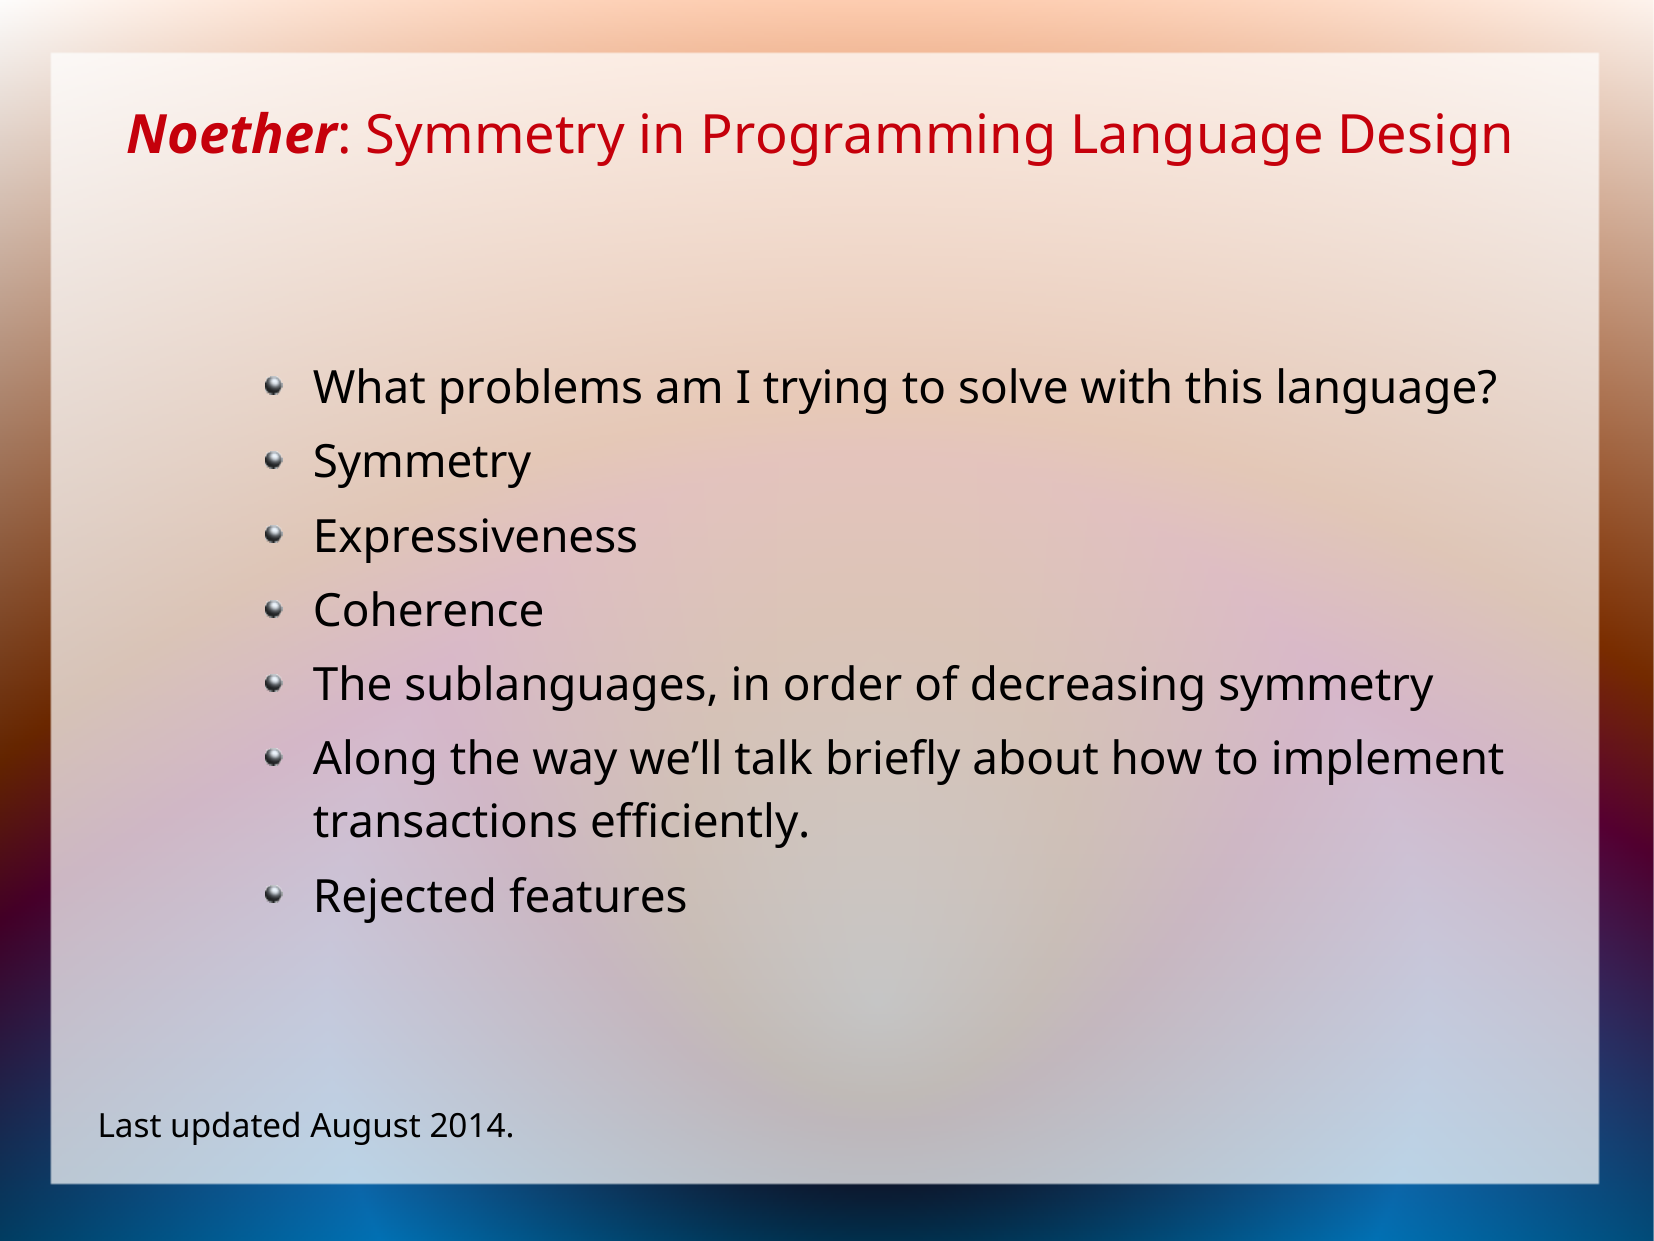

# Noether: Symmetry in Programming Language Design
What problems am I trying to solve with this language?
Symmetry
Expressiveness
Coherence
The sublanguages, in order of decreasing symmetry
Along the way we’ll talk briefly about how to implement transactions efficiently.
Rejected features
Last updated August 2014.